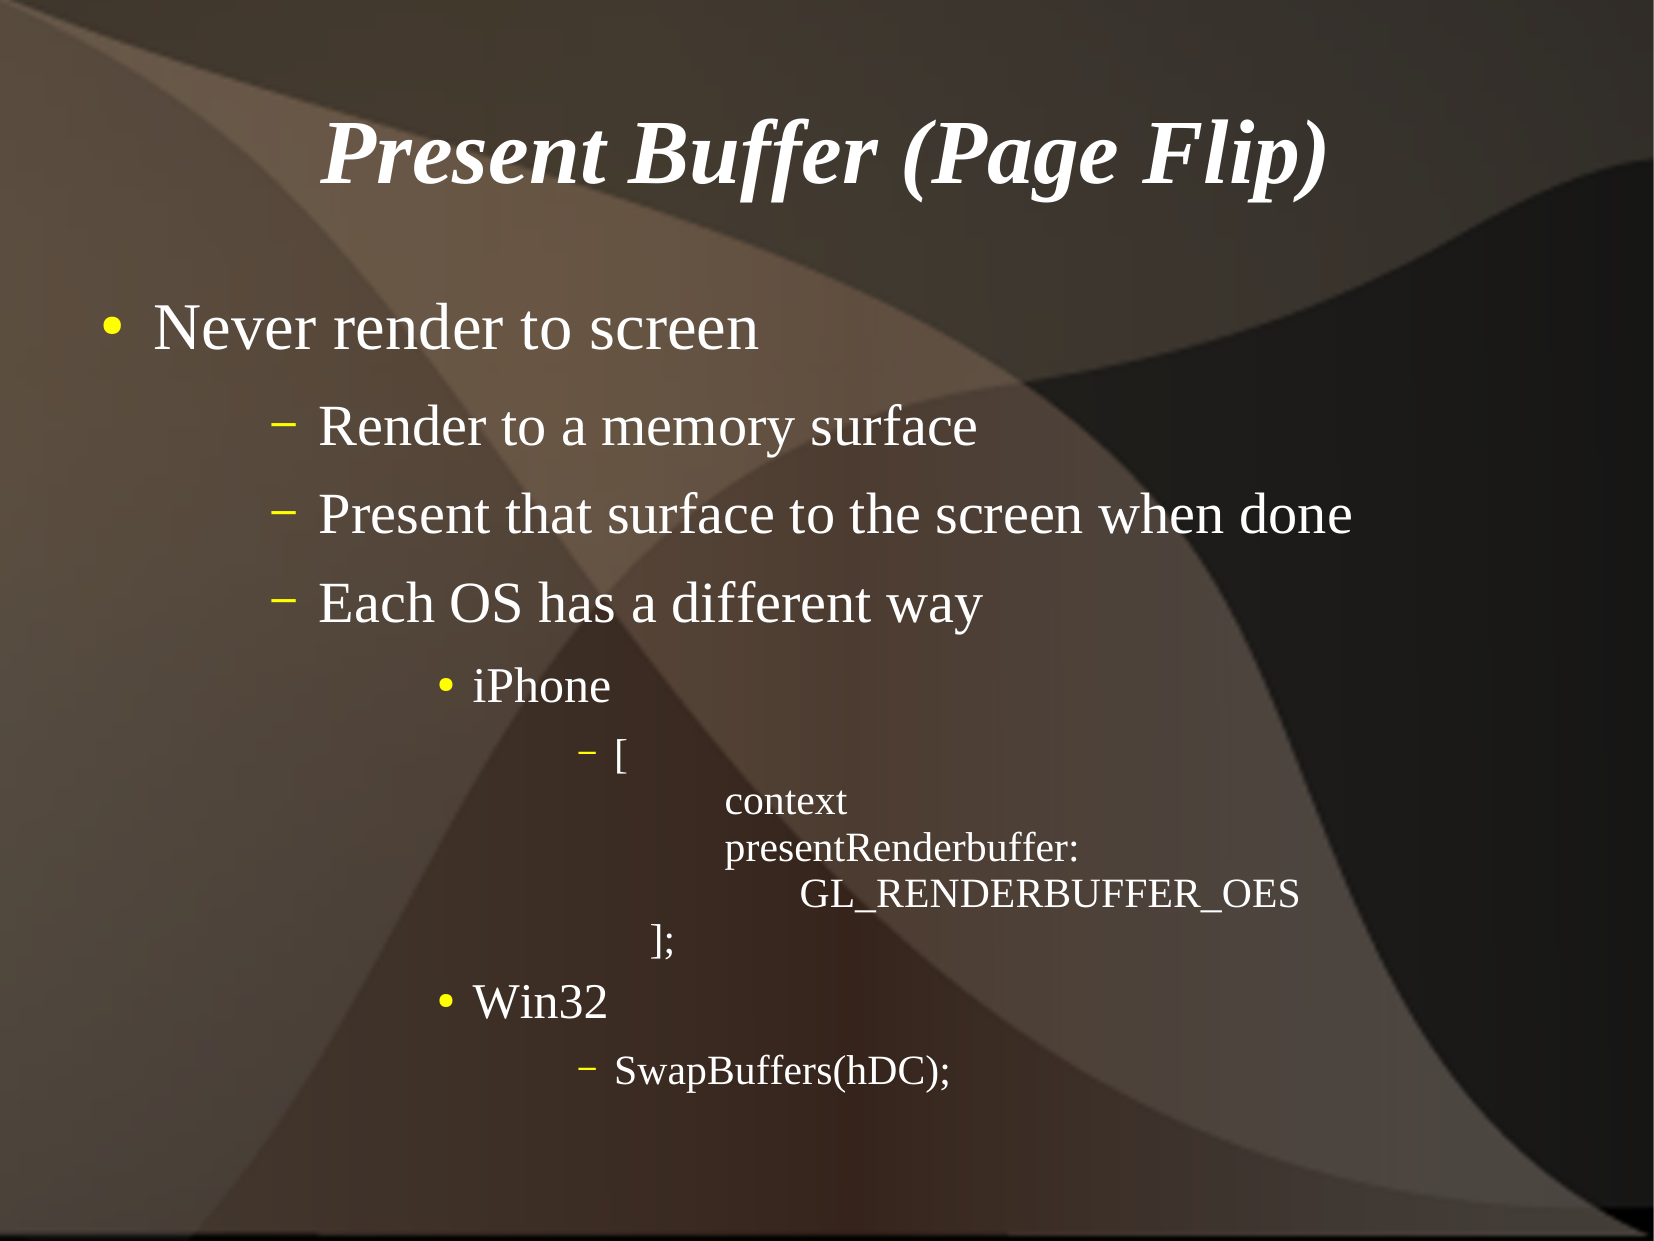

# Present Buffer (Page Flip)
Never render to screen
Render to a memory surface
Present that surface to the screen when done
Each OS has a different way
iPhone
[
	context
	presentRenderbuffer:
		GL_RENDERBUFFER_OES
];
Win32
SwapBuffers(hDC);